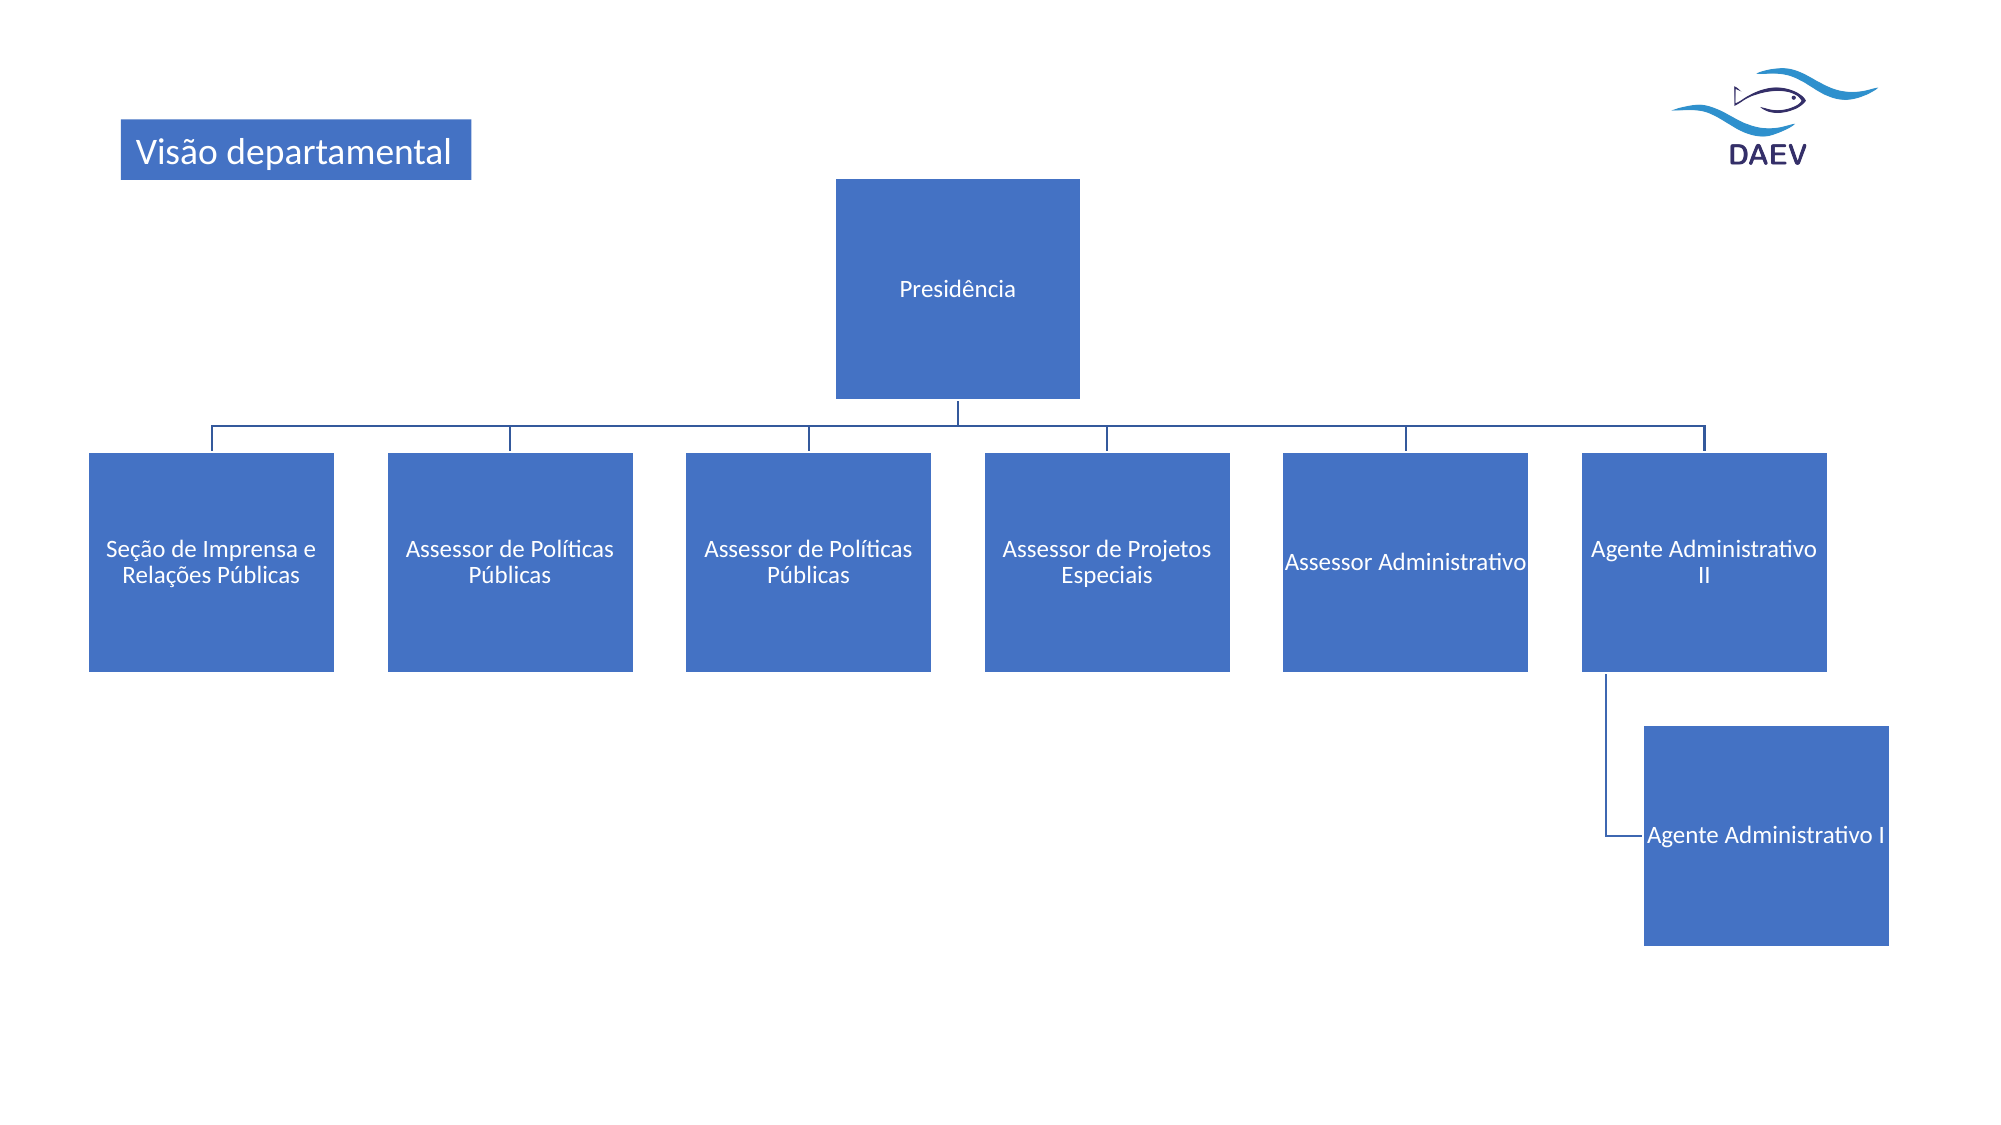

Visão departamental
Presidência
Seção de Imprensa e Relações Públicas
Assessor de Políticas Públicas
Assessor de Políticas Públicas
Assessor de Projetos Especiais
Assessor Administrativo
Agente Administrativo II
Agente Administrativo I